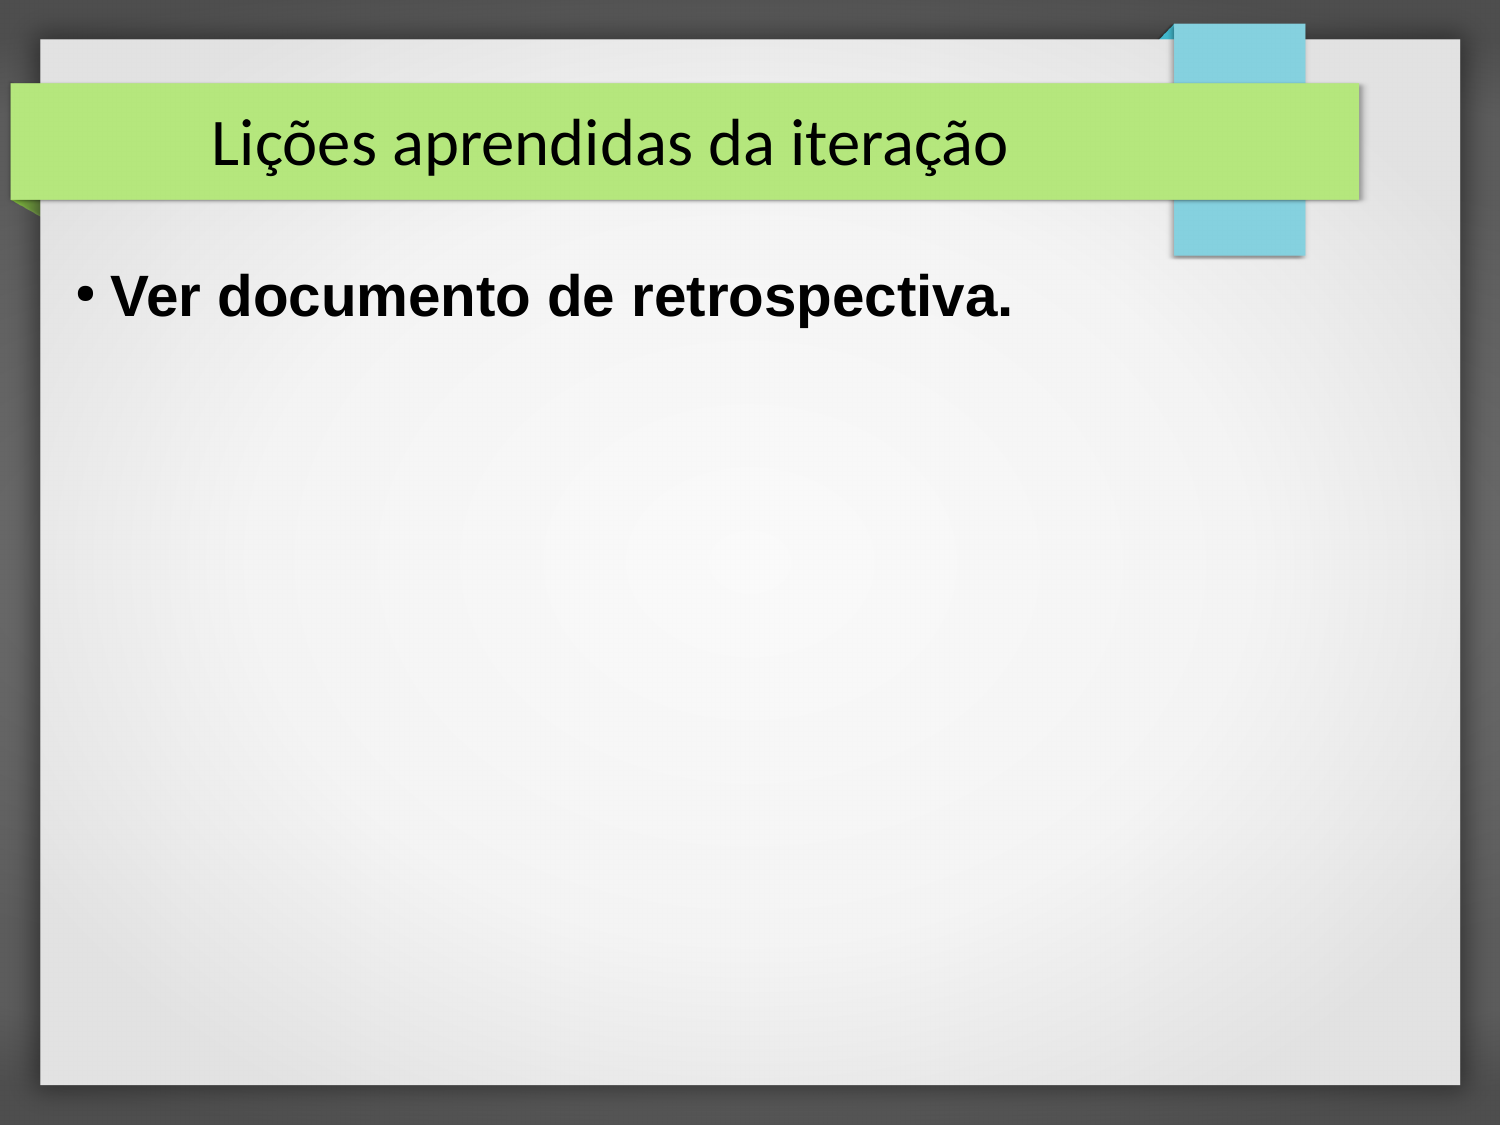

Lições aprendidas da iteração
# Ver documento de retrospectiva.